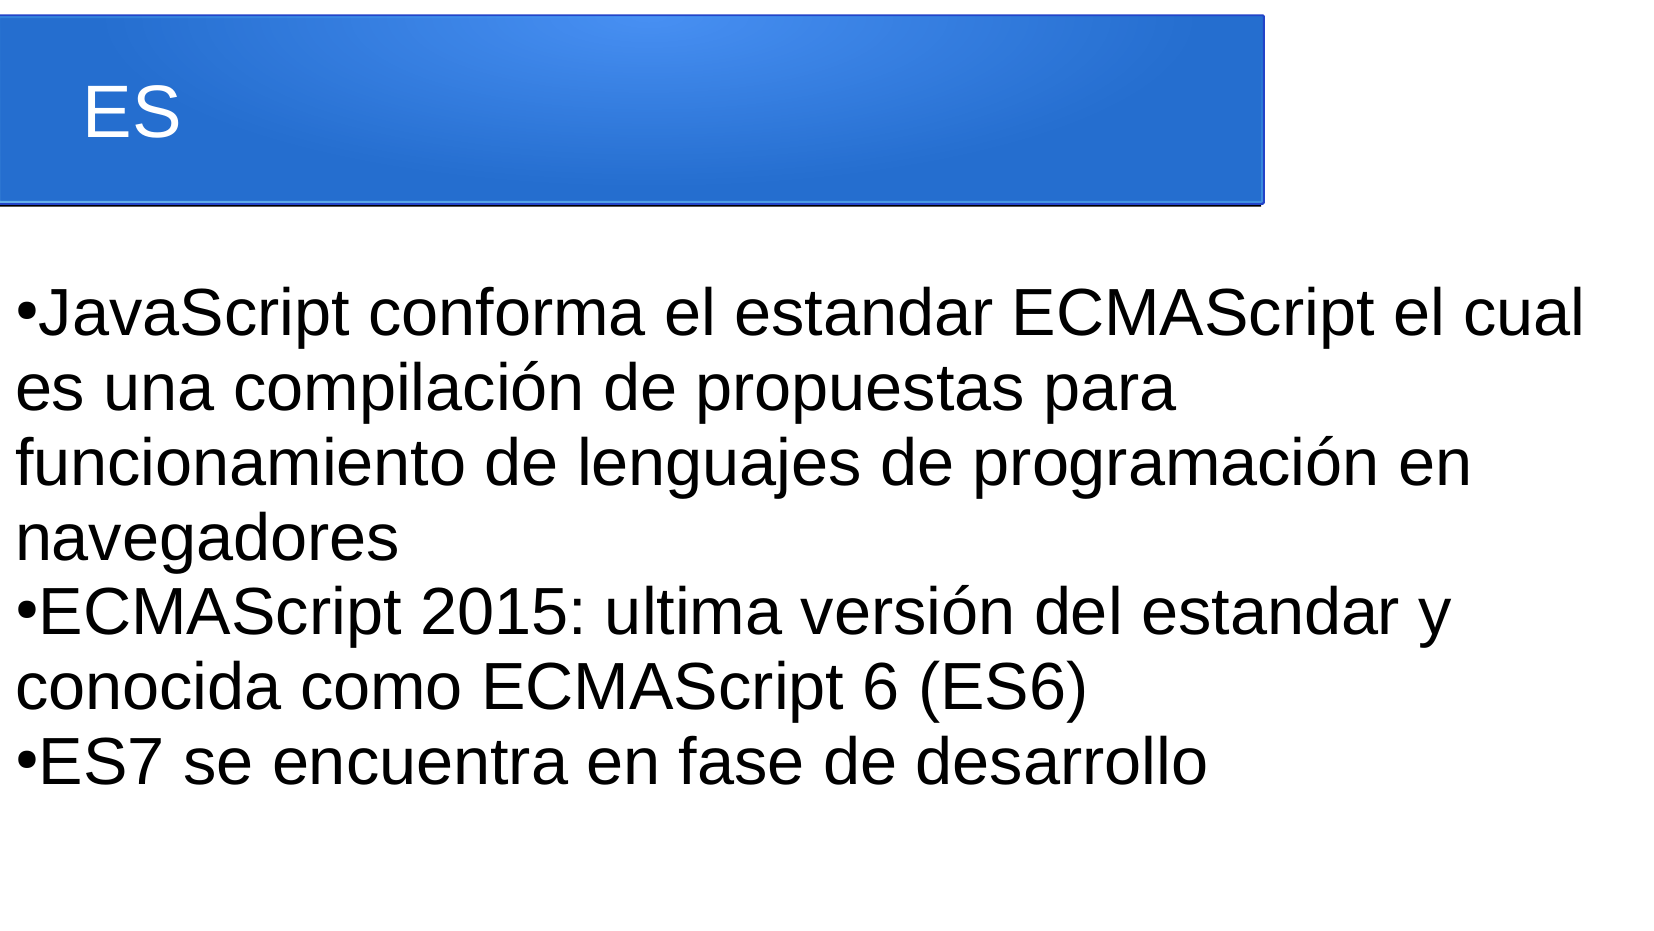

# ES
JavaScript conforma el estandar ECMAScript el cual es una compilación de propuestas para funcionamiento de lenguajes de programación en navegadores
ECMAScript 2015: ultima versión del estandar y conocida como ECMAScript 6 (ES6)
ES7 se encuentra en fase de desarrollo